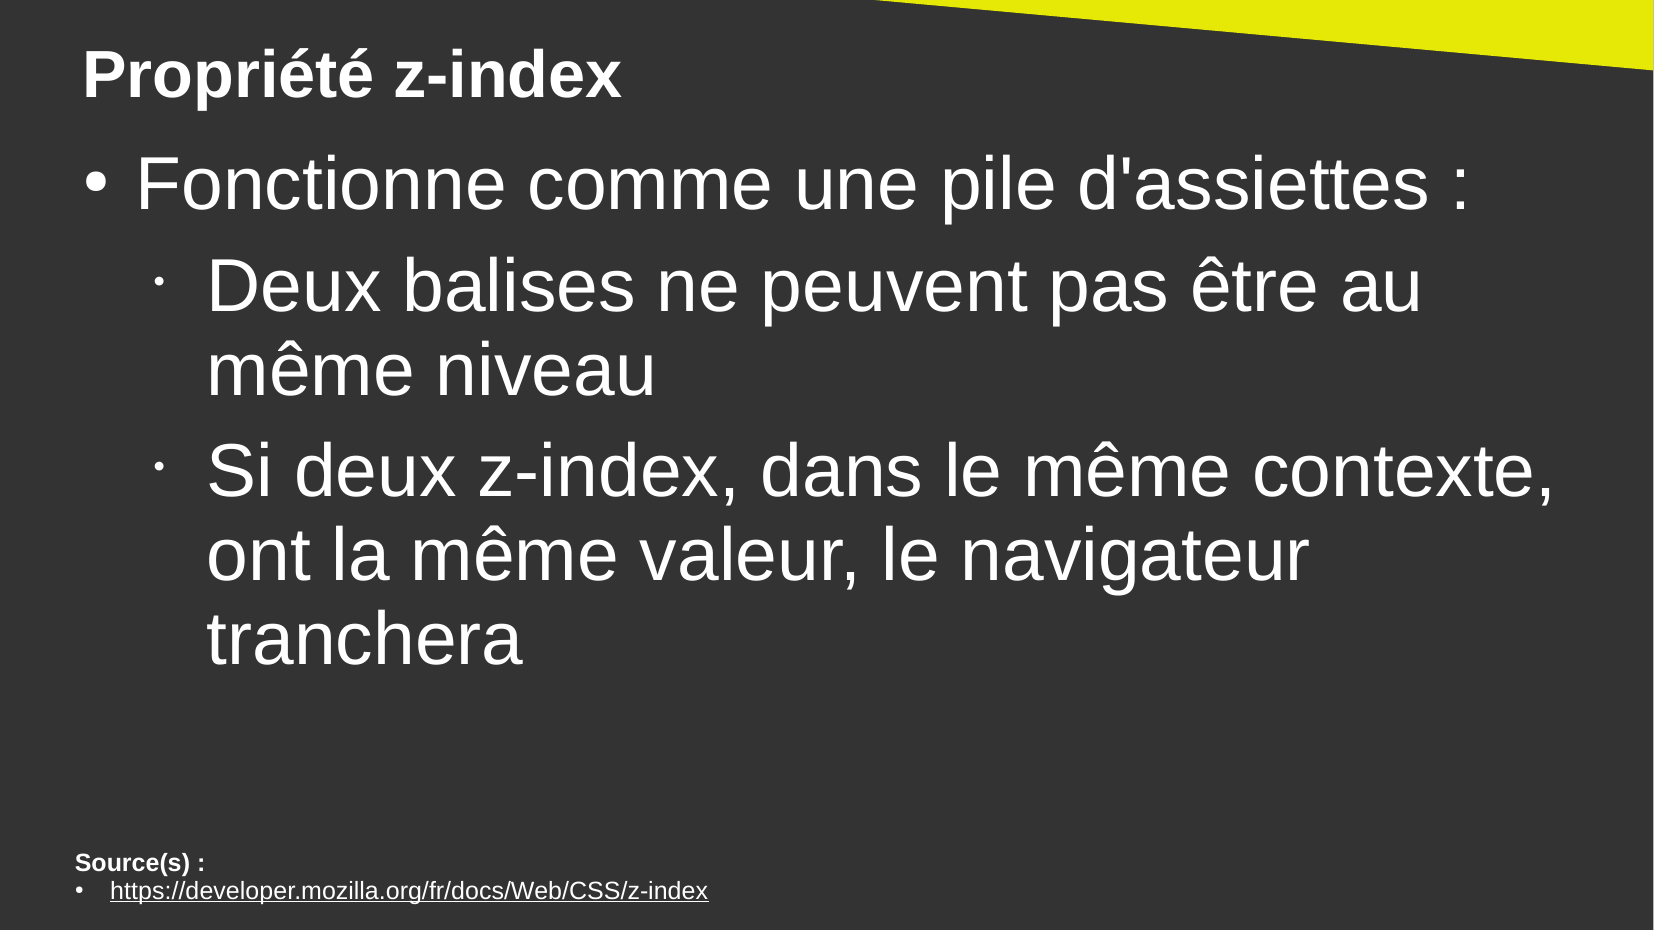

# Propriété z-index
Fonctionne comme une pile d'assiettes :
Deux balises ne peuvent pas être au même niveau
Si deux z-index, dans le même contexte, ont la même valeur, le navigateur tranchera
Source(s) :
https://developer.mozilla.org/fr/docs/Web/CSS/z-index